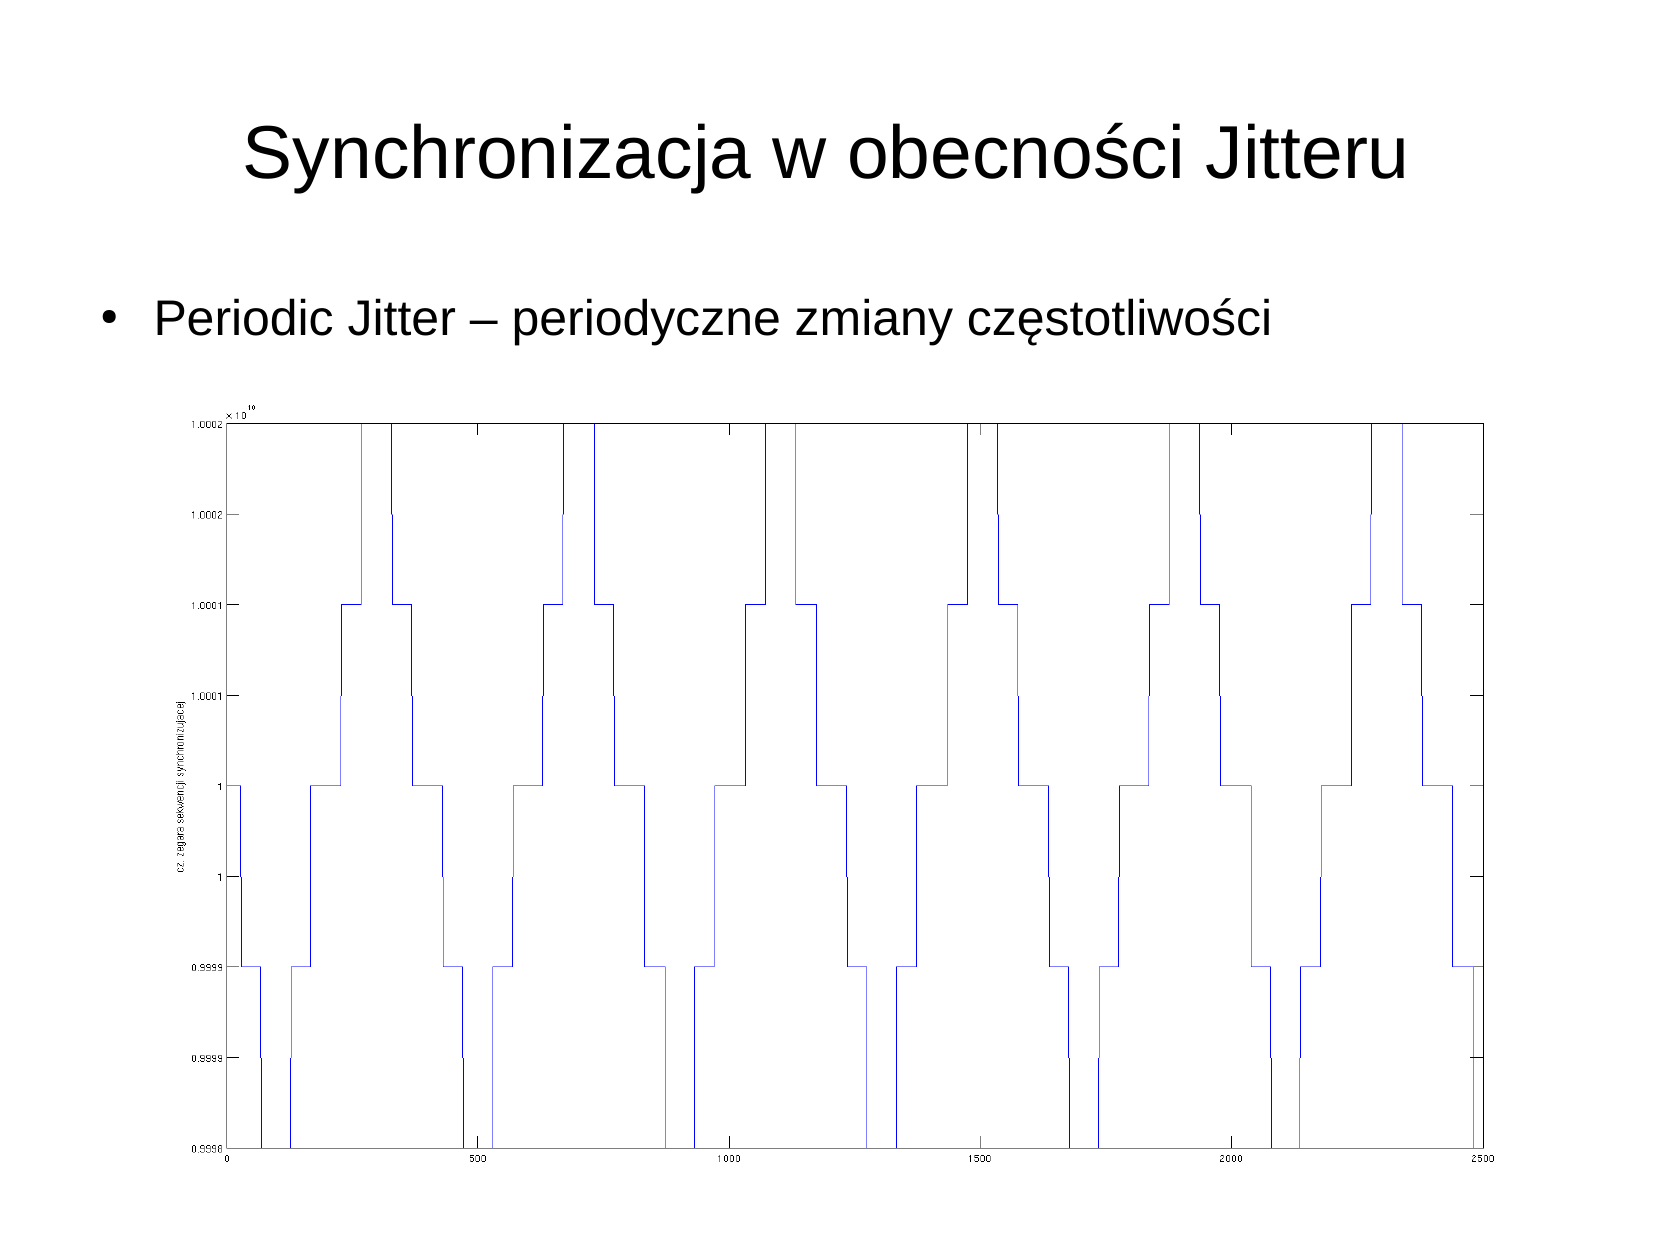

# Synchronizacja w obecności Jitteru
Periodic Jitter – periodyczne zmiany częstotliwości